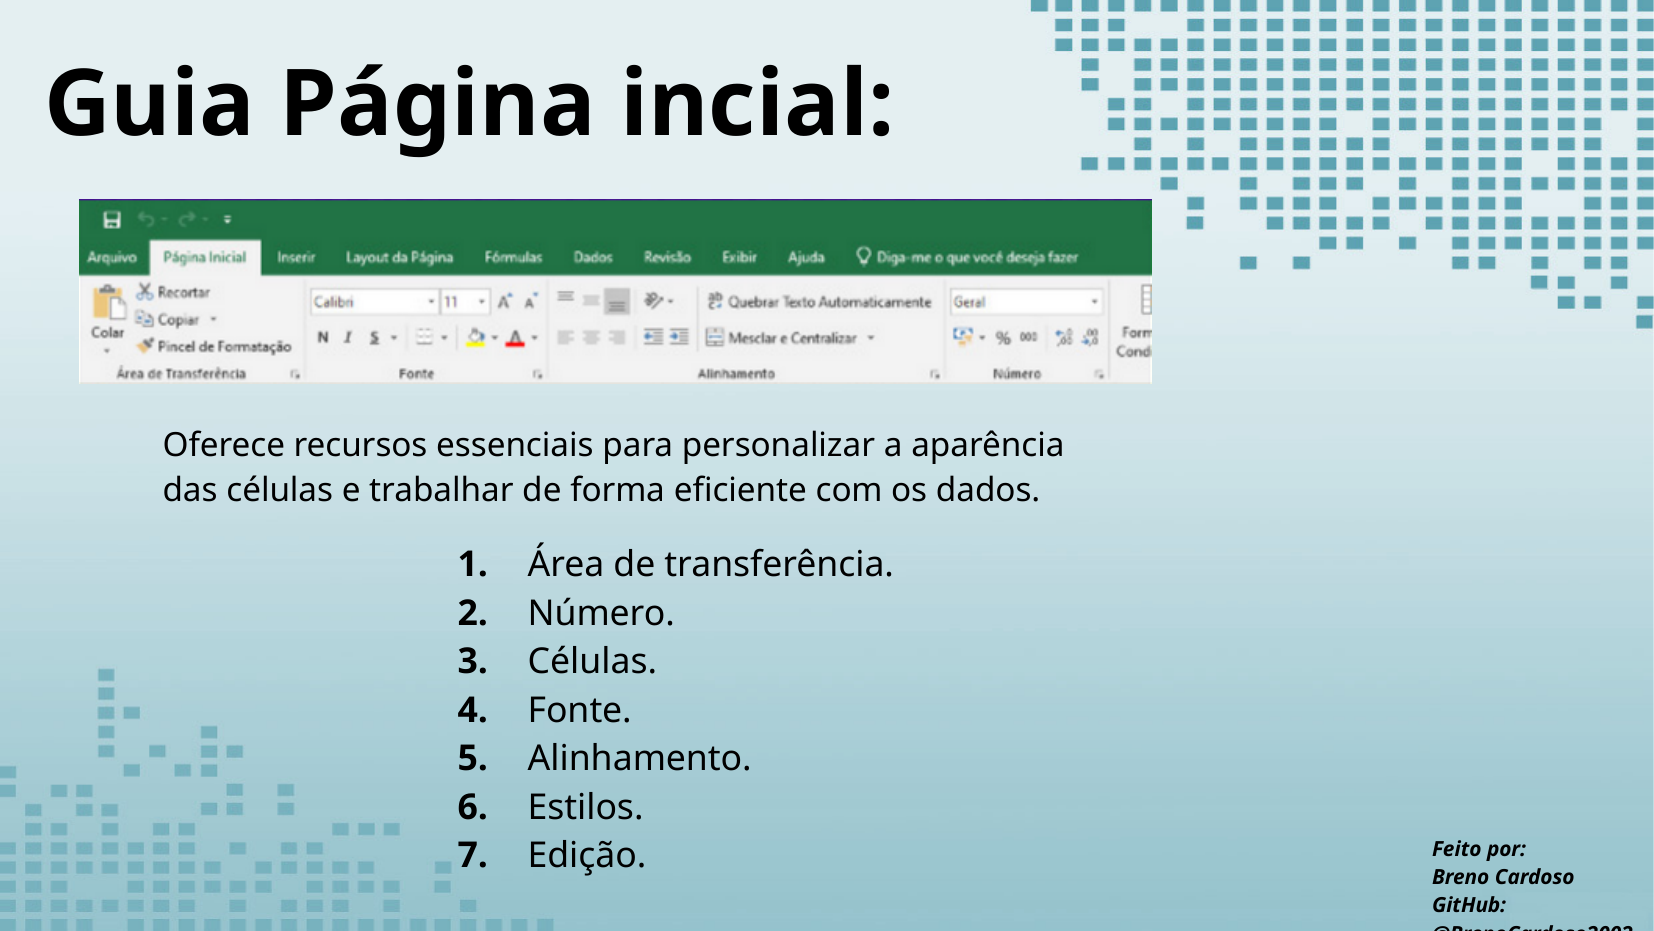

Guia Página incial:
Oferece recursos essenciais para personalizar a aparência das células e trabalhar de forma eficiente com os dados.
1.	Área de transferência.
2.	Número.
3.	Células.
4. 	Fonte.
5. 	Alinhamento.
6.	Estilos.
7.	Edição.
Feito por:
Breno Cardoso
GitHub:
@BrenoCardoso2002